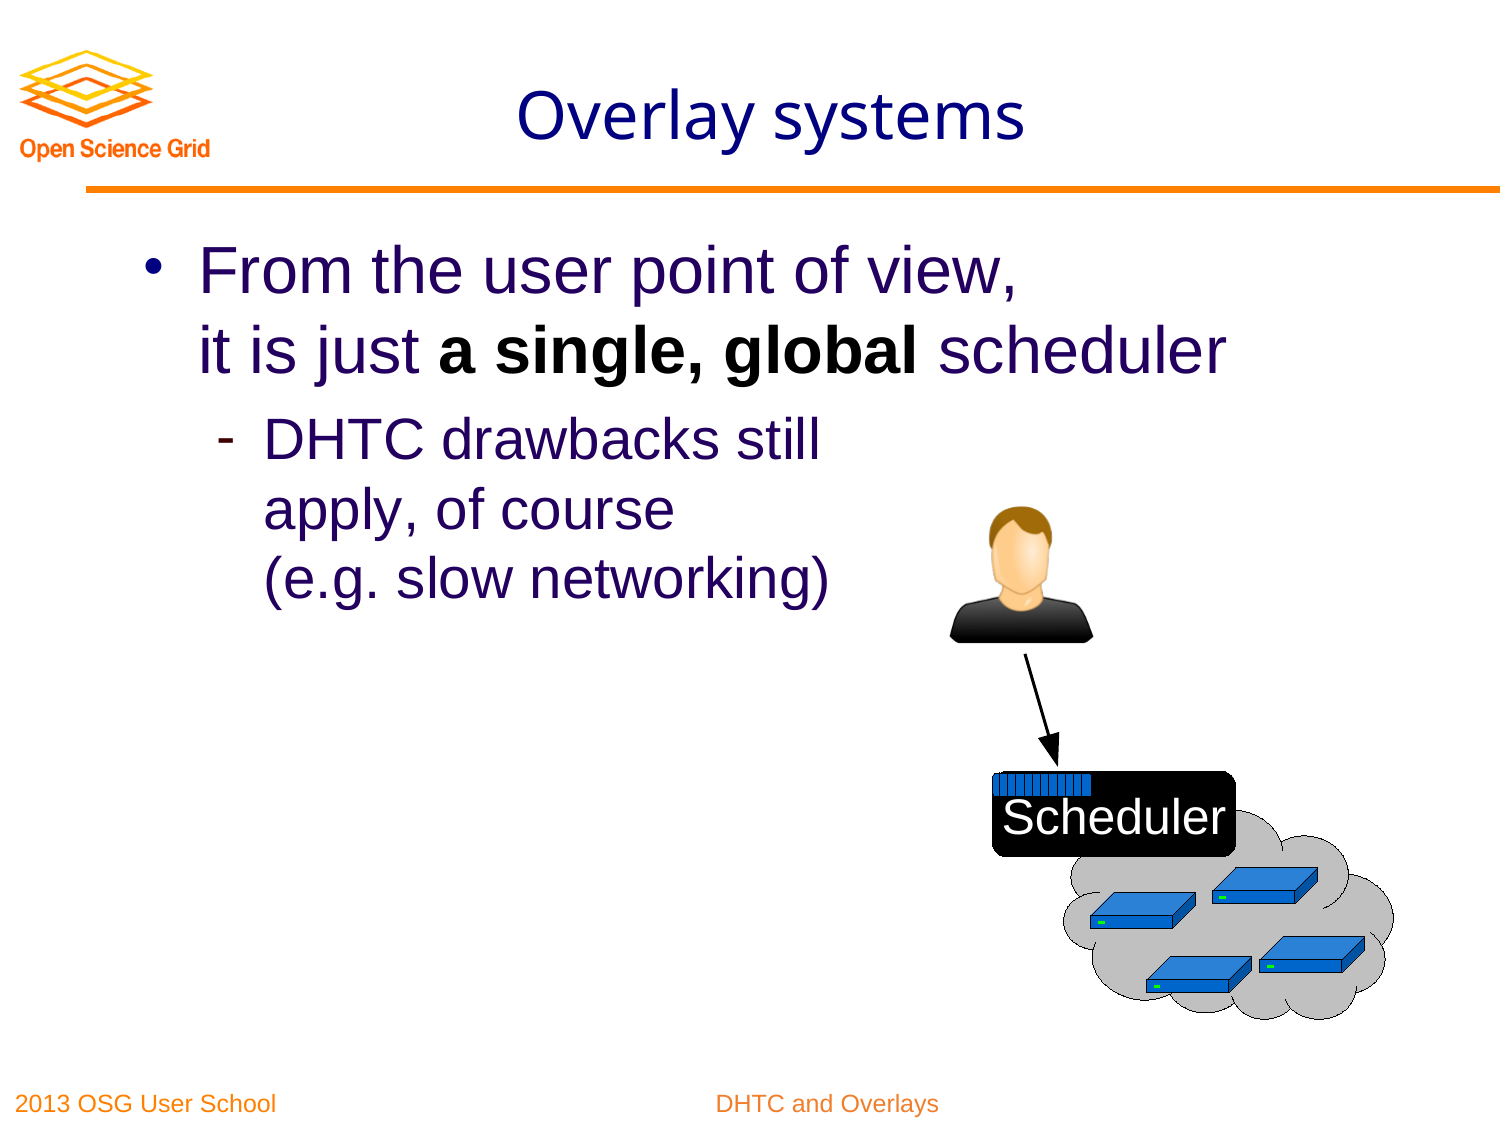

# Overlay systems
From the user point of view,
it is just a single, global scheduler
DHTC drawbacks still
apply, of course
(e.g. slow networking)
Scheduler